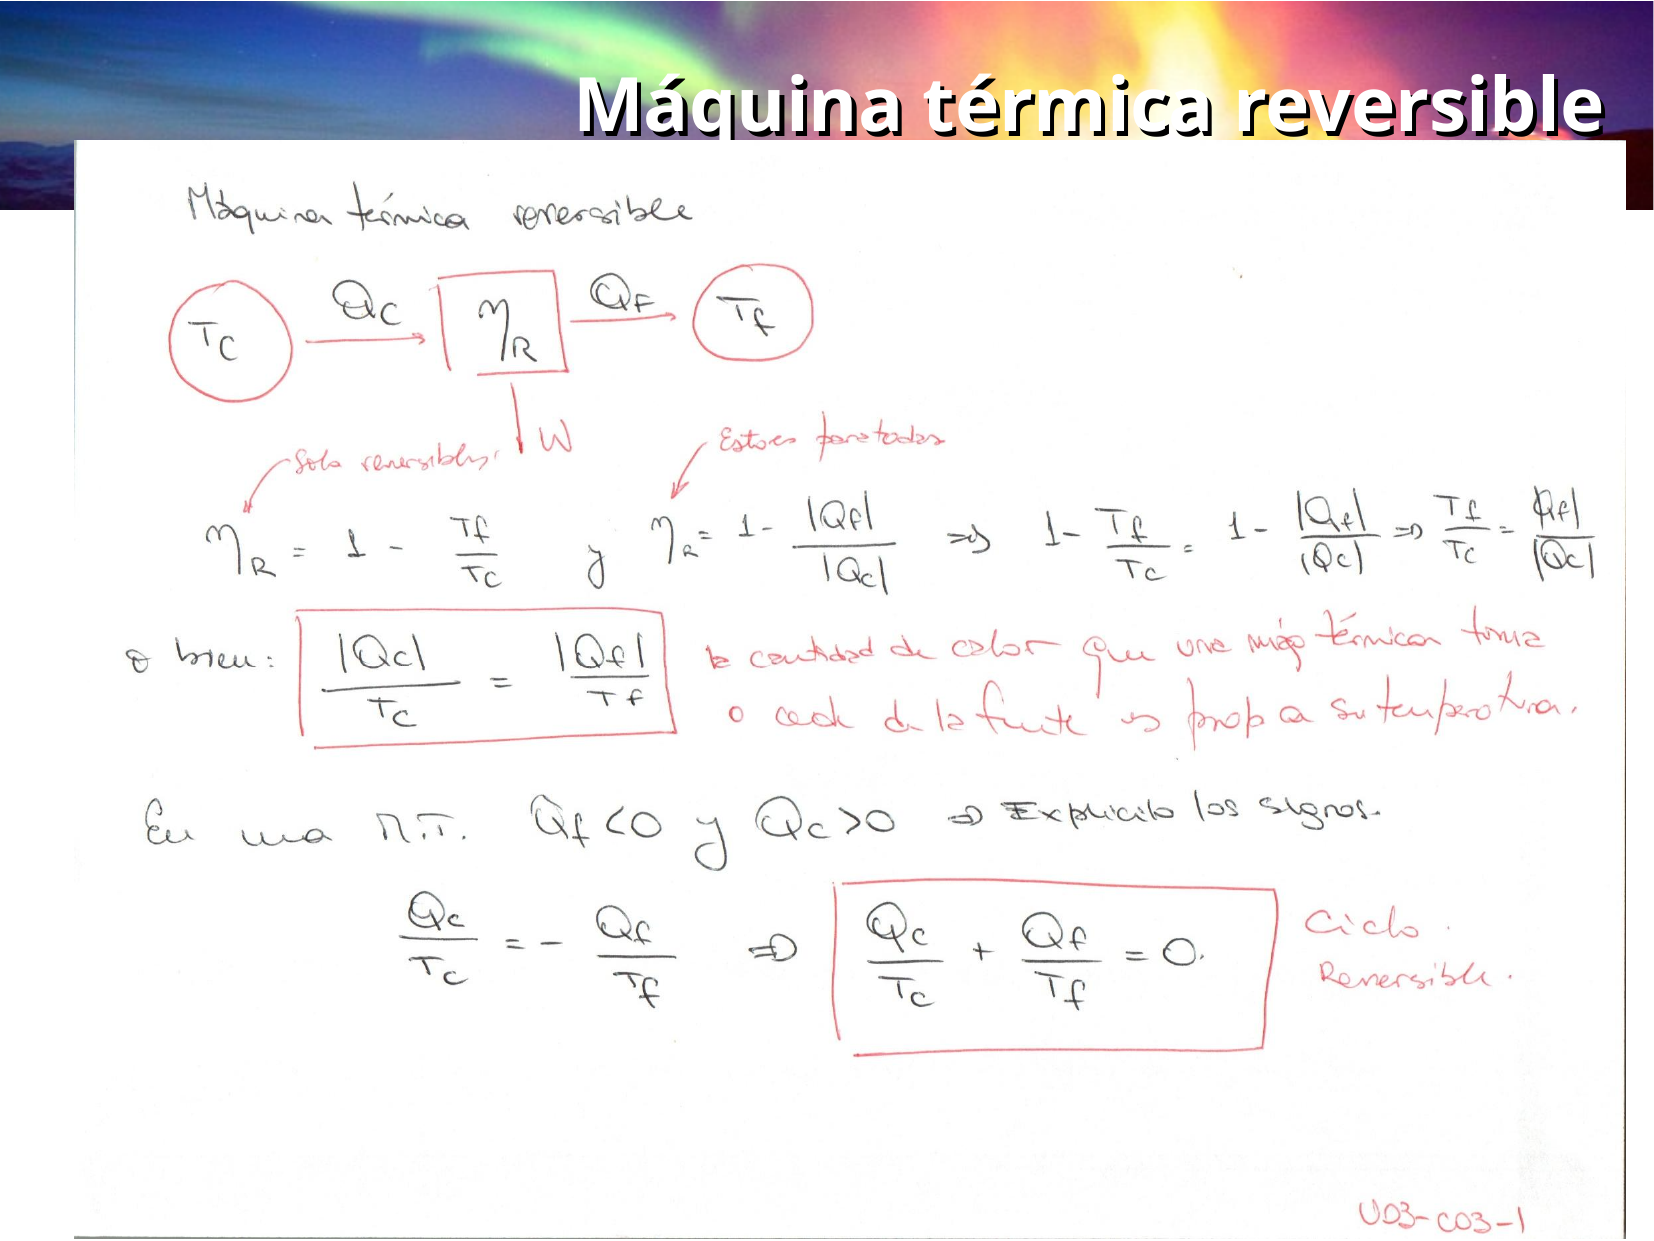

# Máquina térmica reversible
May 17, 2018
H. Asorey - F3B+F4A 2018
15